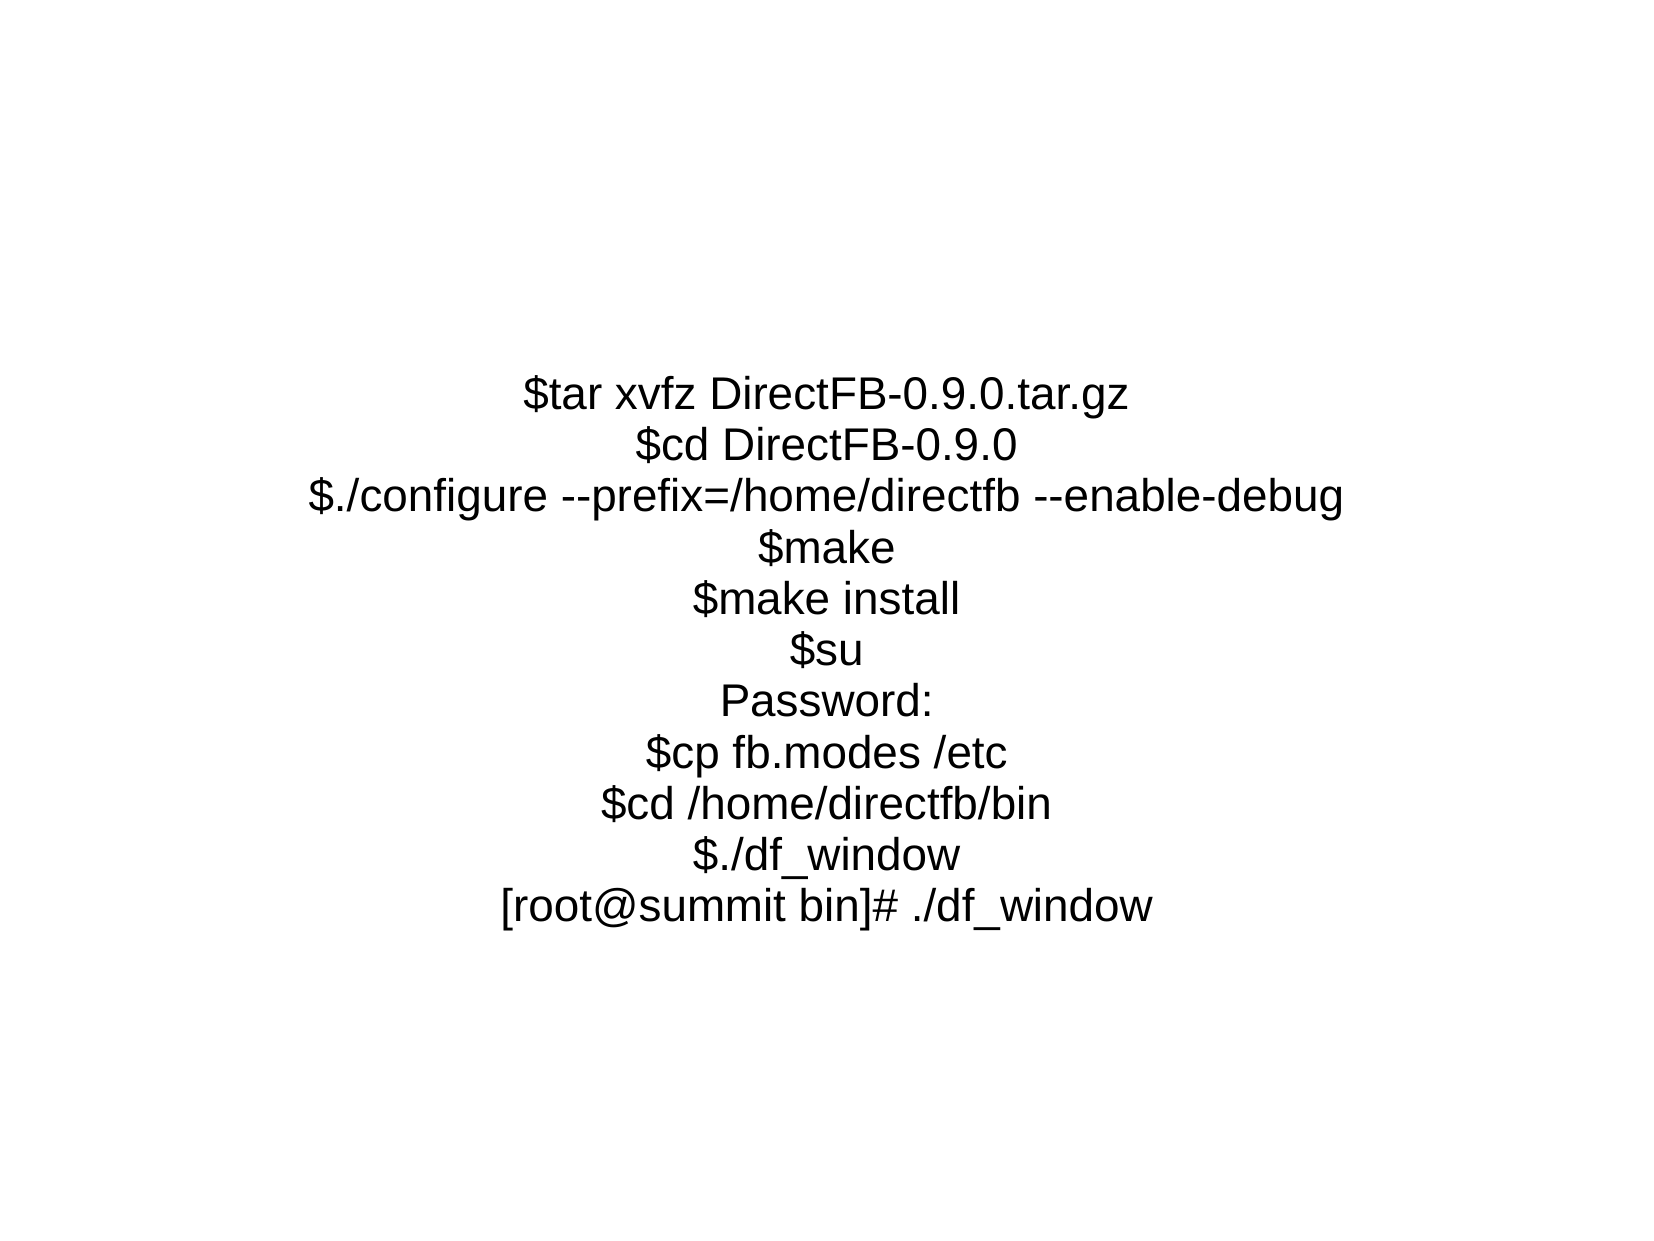

#
$tar xvfz DirectFB-0.9.0.tar.gz
$cd DirectFB-0.9.0
$./configure --prefix=/home/directfb --enable-debug
$make
$make install
$su
Password:
$cp fb.modes /etc
$cd /home/directfb/bin
$./df_window
[root@summit bin]# ./df_window